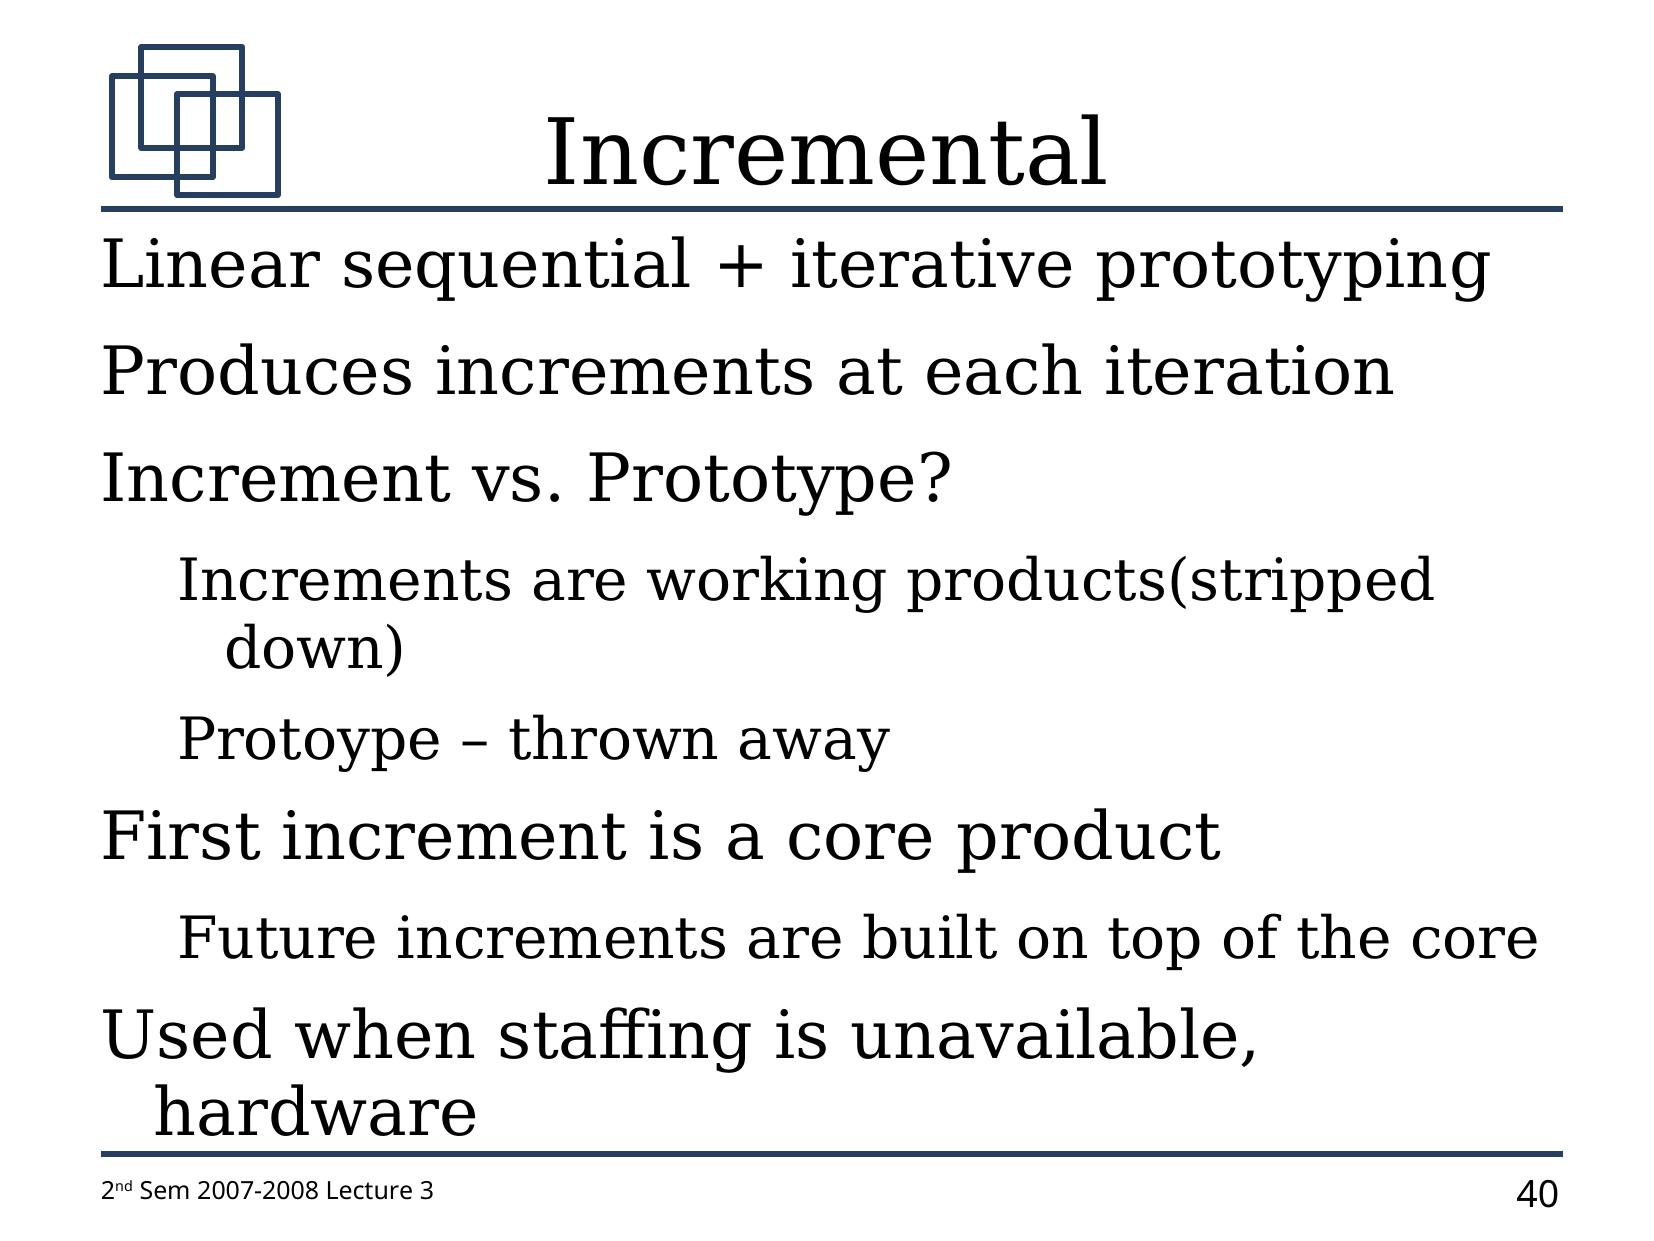

# Incremental
Linear sequential + iterative prototyping
Produces increments at each iteration
Increment vs. Prototype?
Increments are working products(stripped down)
Protoype – thrown away
First increment is a core product
Future increments are built on top of the core
Used when staffing is unavailable, hardware